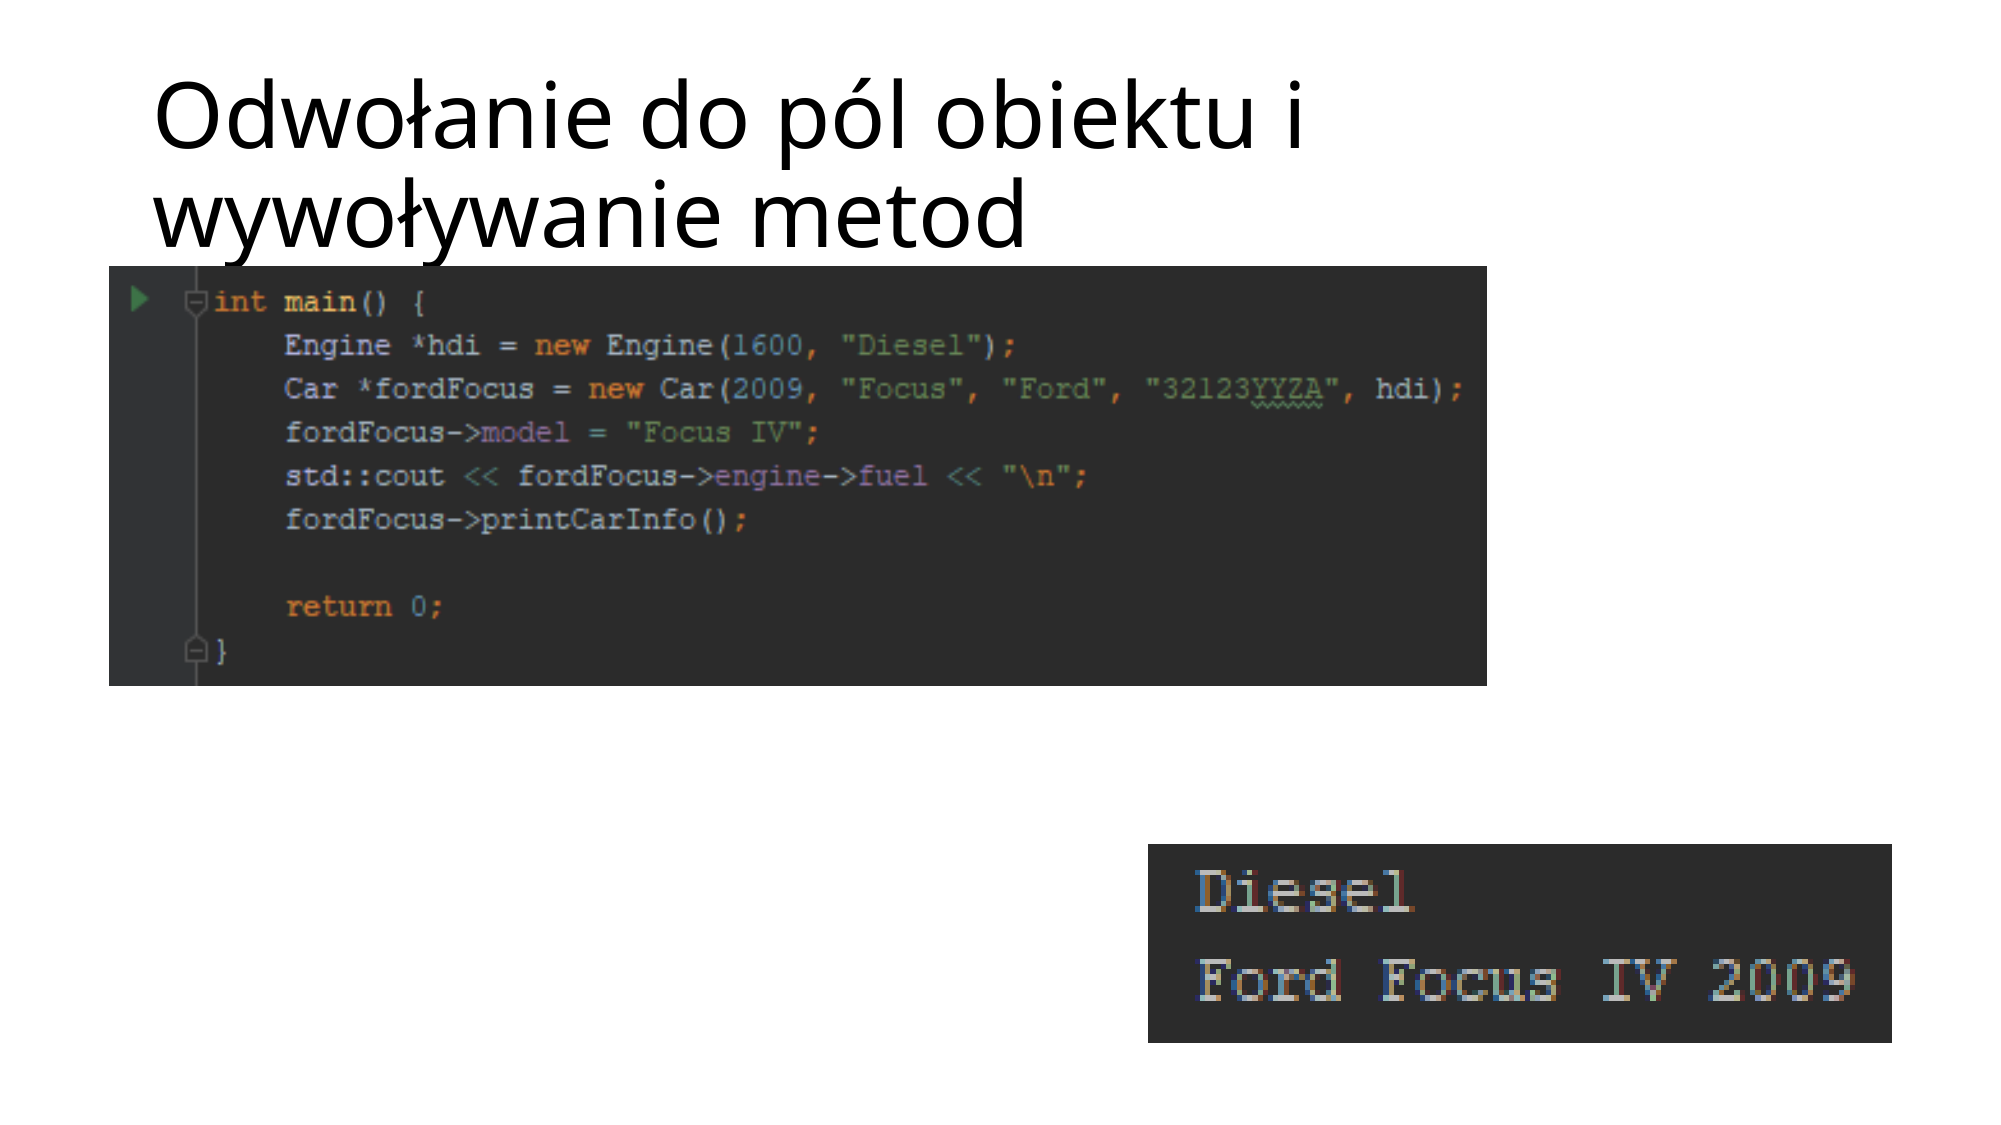

# Odwołanie do pól obiektu i wywoływanie metod